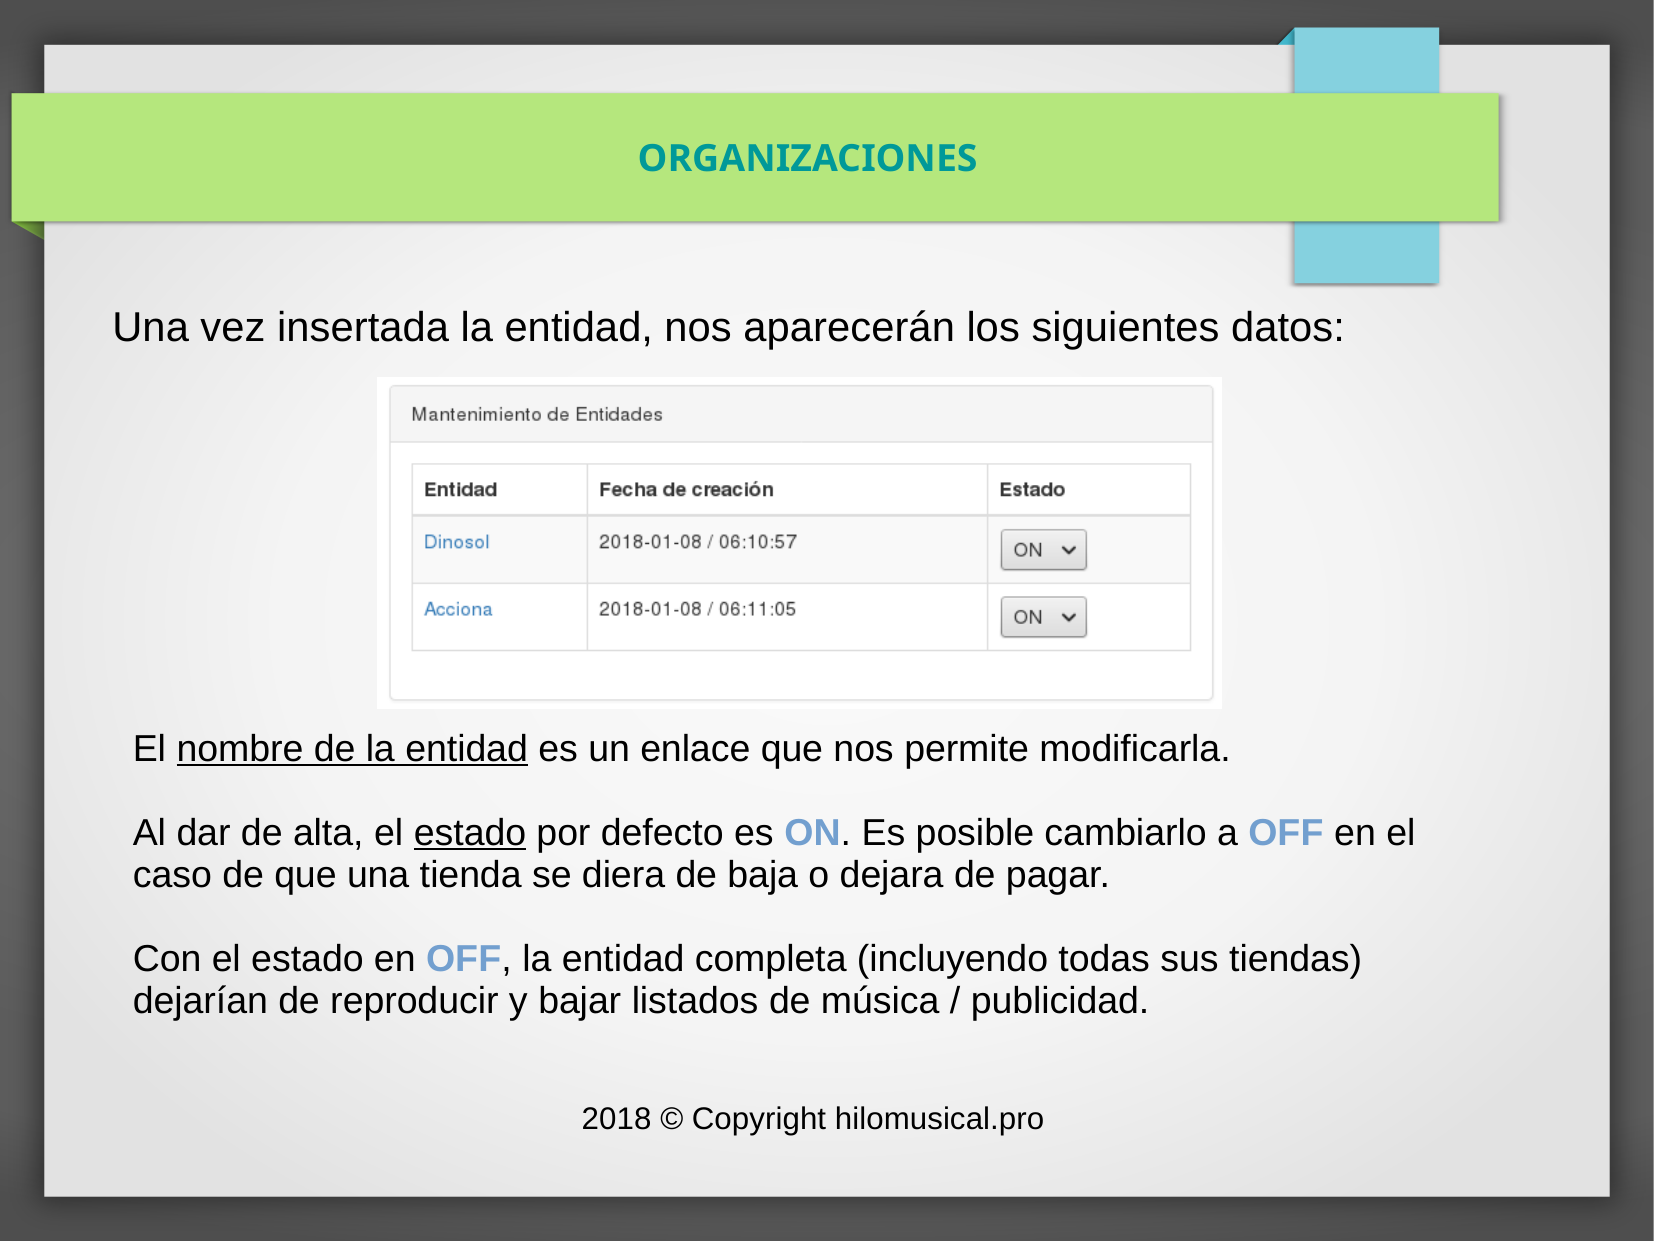

# ORGANIZACIONES
Una vez insertada la entidad, nos aparecerán los siguientes datos:
El nombre de la entidad es un enlace que nos permite modificarla.
Al dar de alta, el estado por defecto es ON. Es posible cambiarlo a OFF en el caso de que una tienda se diera de baja o dejara de pagar.
Con el estado en OFF, la entidad completa (incluyendo todas sus tiendas) dejarían de reproducir y bajar listados de música / publicidad.
2018 © Copyright hilomusical.pro